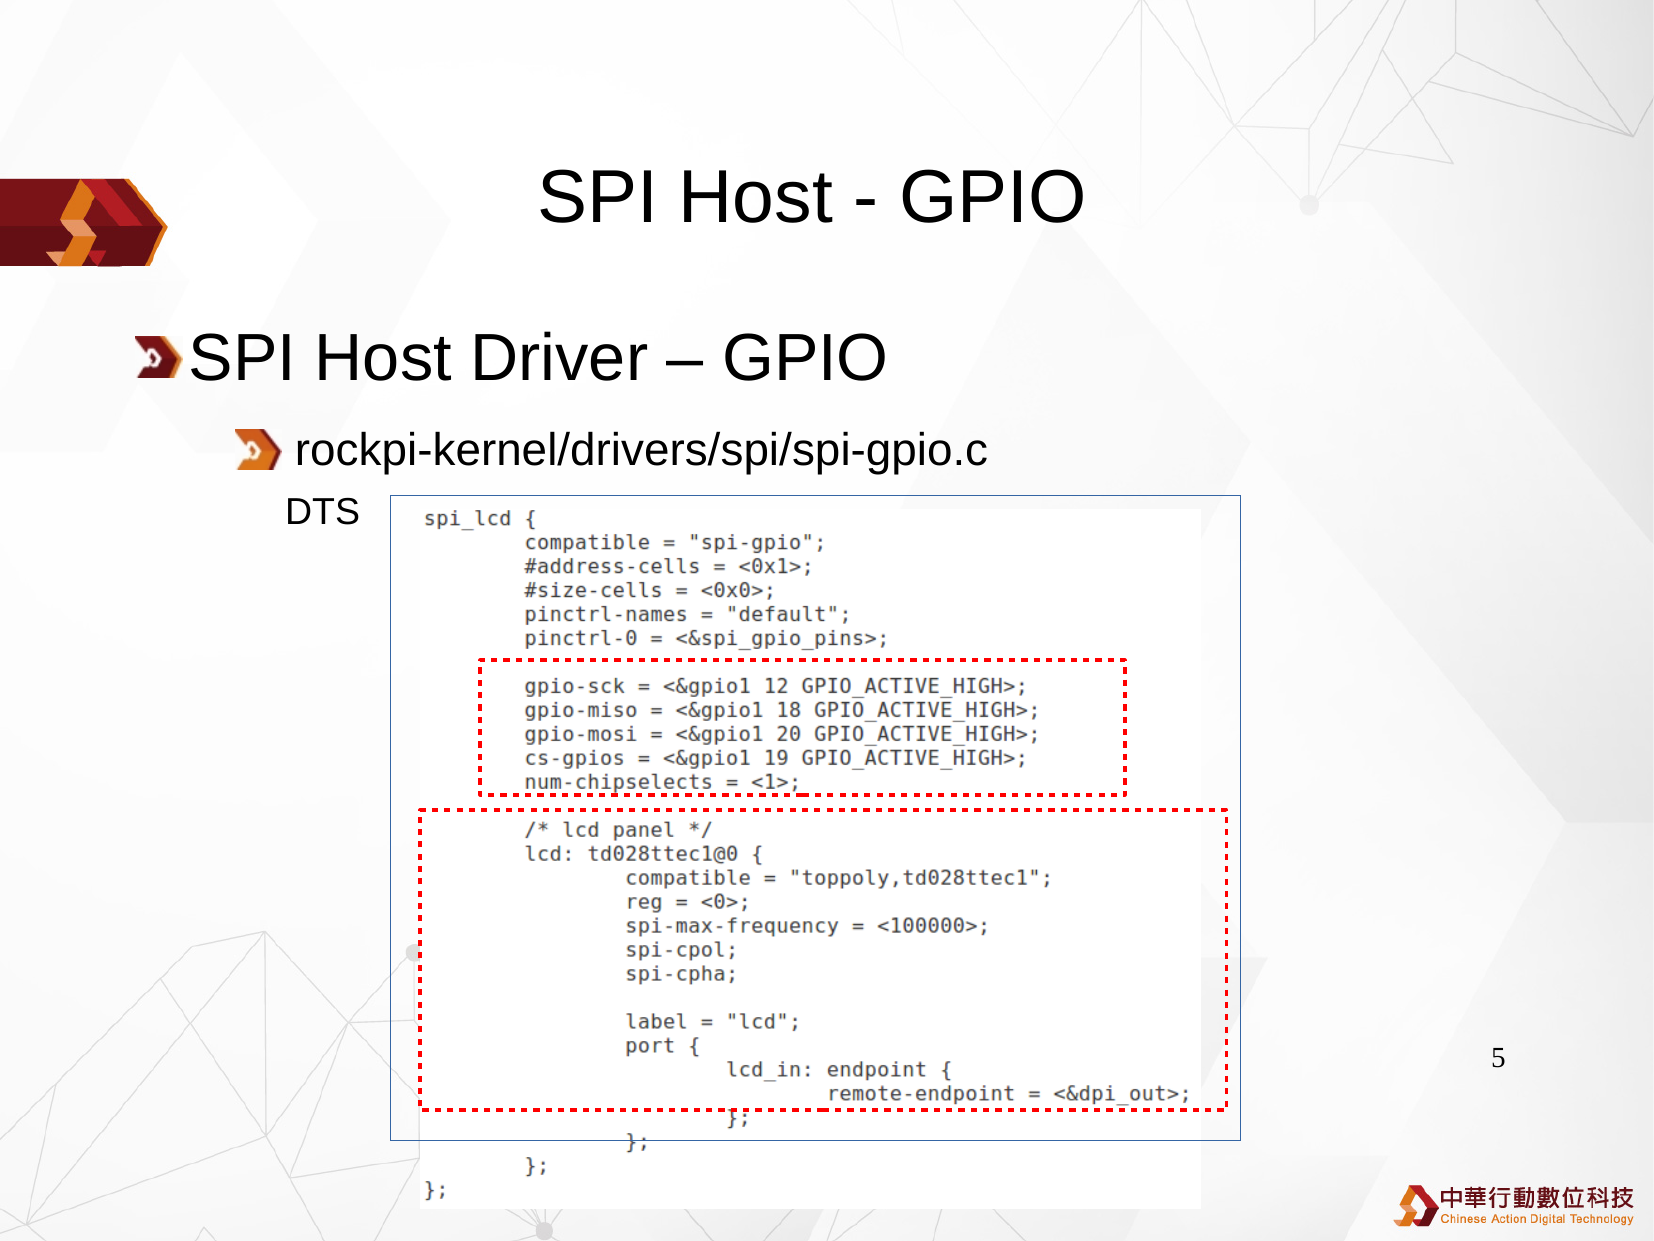

# SPI Host - GPIO
SPI Host Driver – GPIO
 rockpi-kernel/drivers/spi/spi-gpio.c
DTS
5